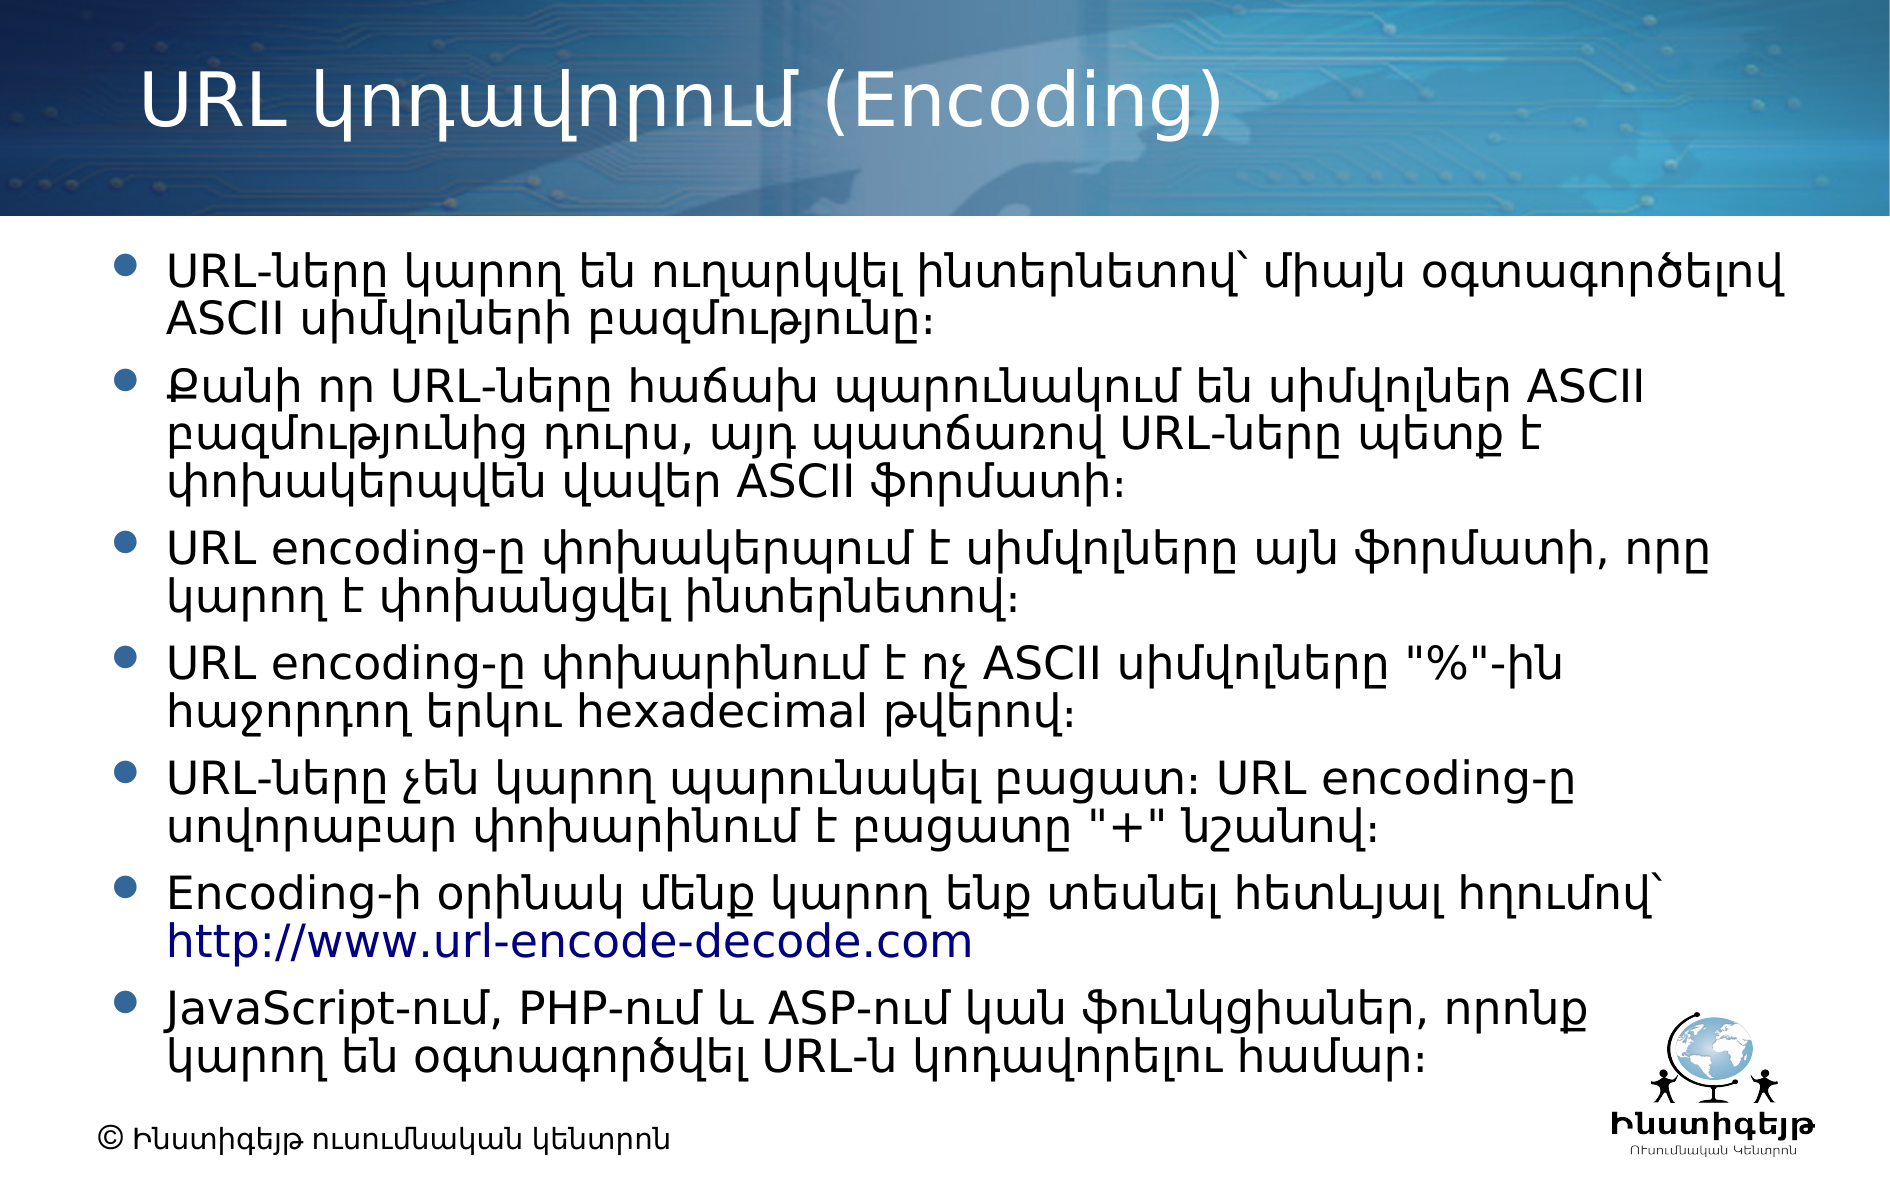

URL կոդավորում (Encoding)
# URL-ները կարող են ուղարկվել ինտերնետով՝ միայն օգտագործելով ASCII սիմվոլների բազմությունը։
Քանի որ URL-ները հաճախ պարունակում են սիմվոլներ ASCII բազմությունից դուրս, այդ պատճառով URL-ները պետք է փոխակերպվեն վավեր ASCII ֆորմատի։
URL encoding-ը փոխակերպում է սիմվոլները այն ֆորմատի, որը կարող է փոխանցվել ինտերնետով։
URL encoding-ը փոխարինում է ոչ ASCII սիմվոլները "%"-ին հաջորդող երկու hexadecimal թվերով։
URL-ները չեն կարող պարունակել բացատ։ URL encoding-ը սովորաբար փոխարինում է բացատը "+" նշանով։
Encoding-ի օրինակ մենք կարող ենք տեսնել հետևյալ հղումով՝ http://www.url-encode-decode.com
JavaScript-ում, PHP-ում և ASP-ում կան ֆունկցիաներ, որոնք
կարող են օգտագործվել URL-ն կոդավորելու համար։